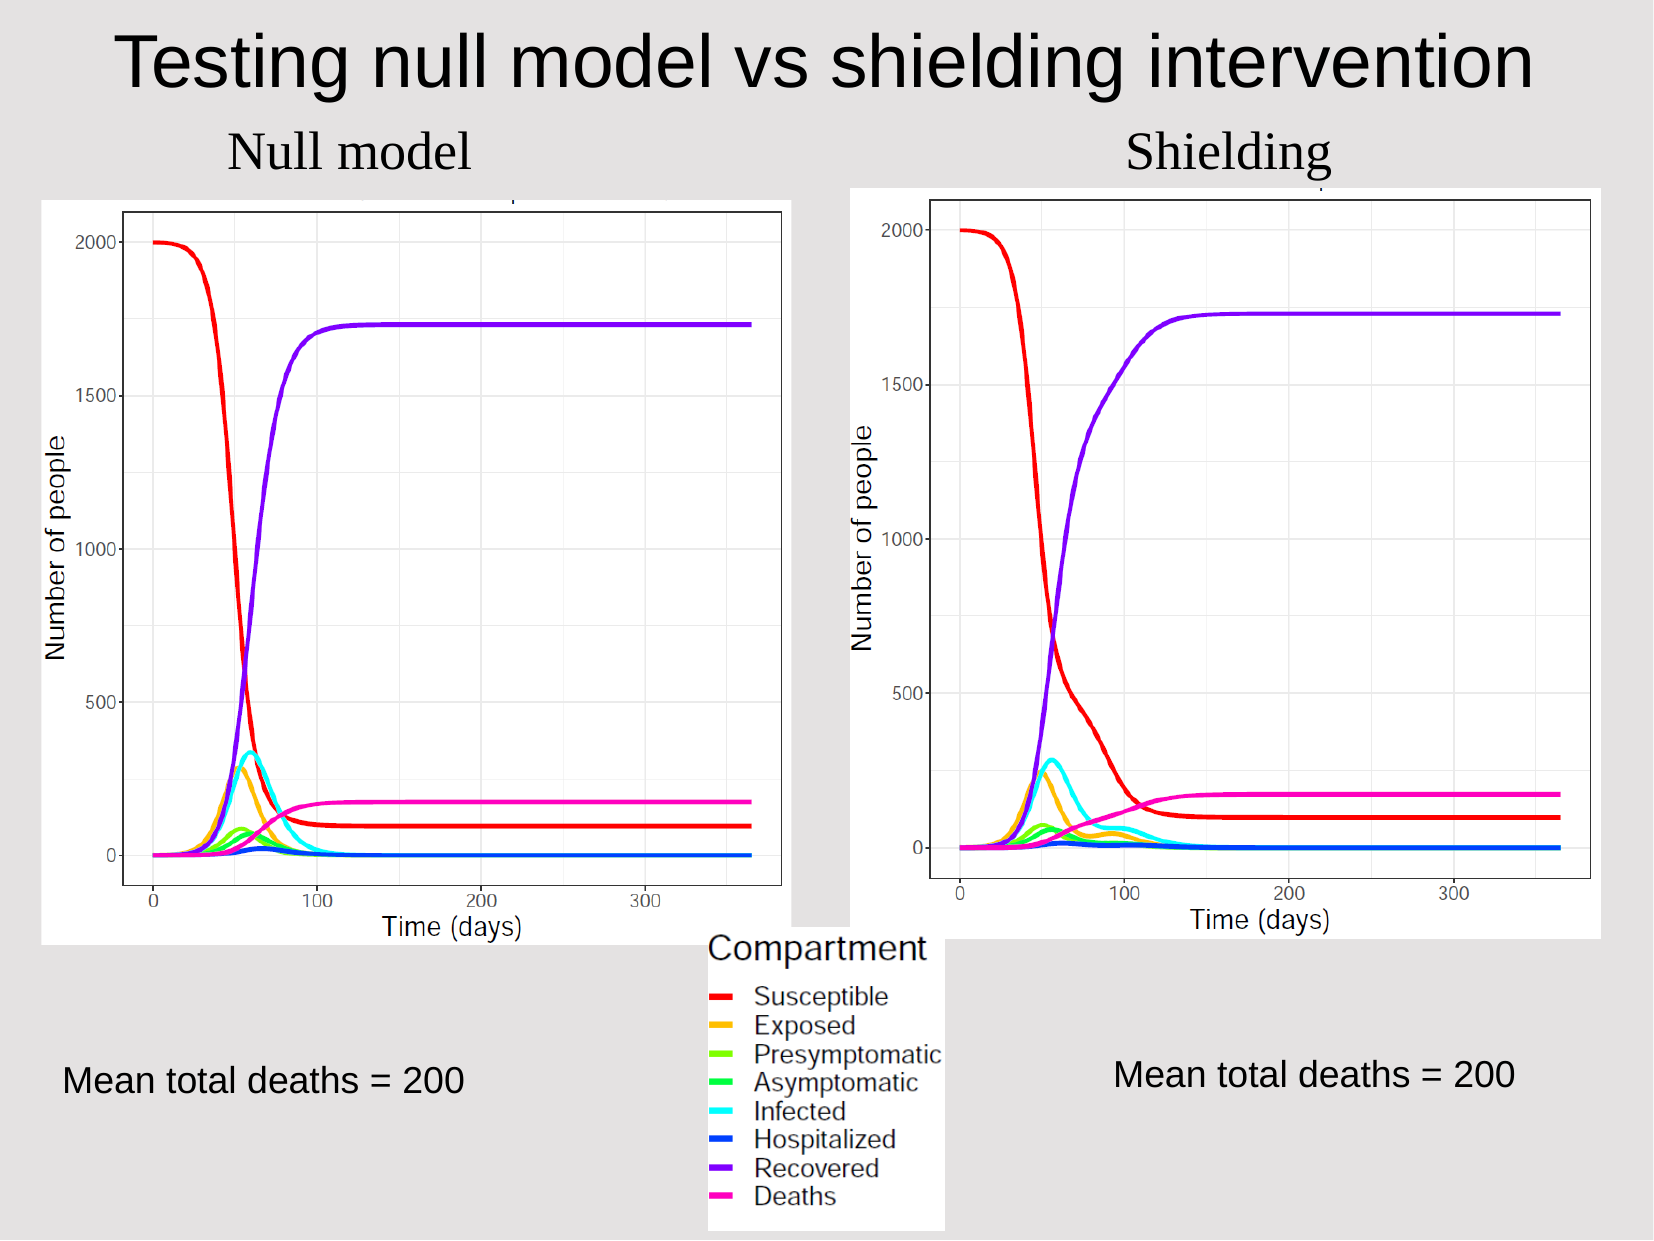

Testing null model vs shielding intervention
Null model
Shielding
Mean total deaths = 200
Mean total deaths = 200